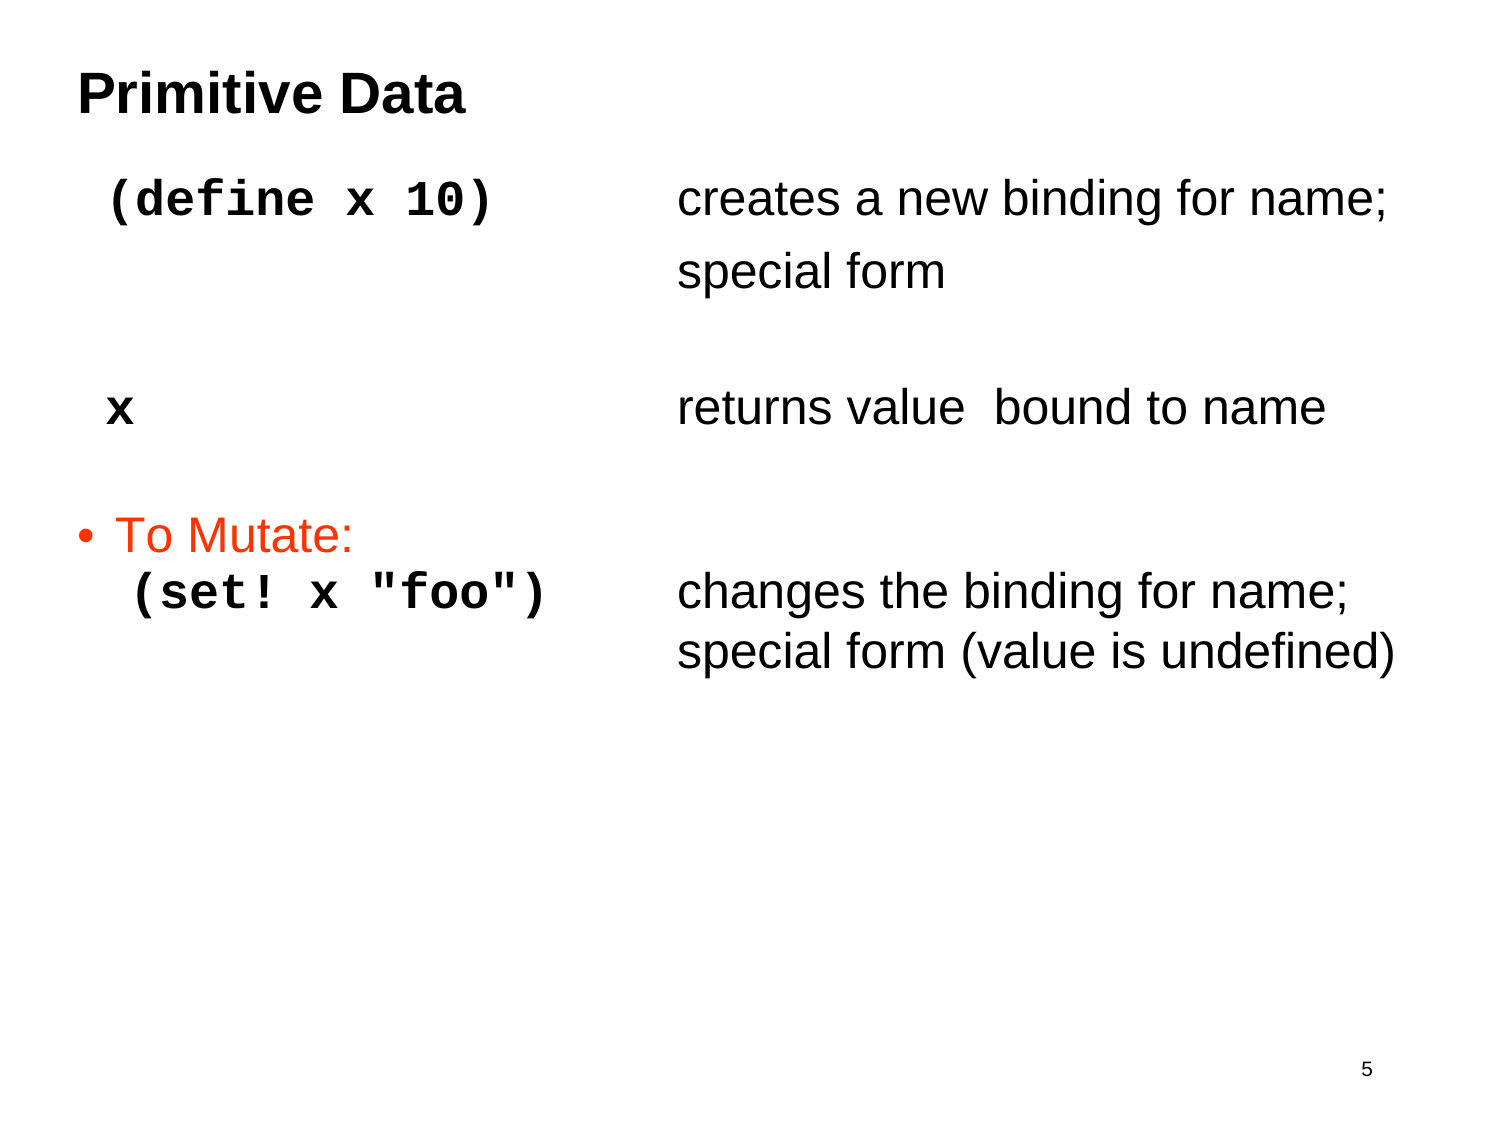

# Primitive Data
 (define x 10) 		creates a new binding for name;
					special form
 x		 		returns value bound to name
To Mutate:
 (set! x "foo") 	changes the binding for name;
				special form (value is undefined)
5